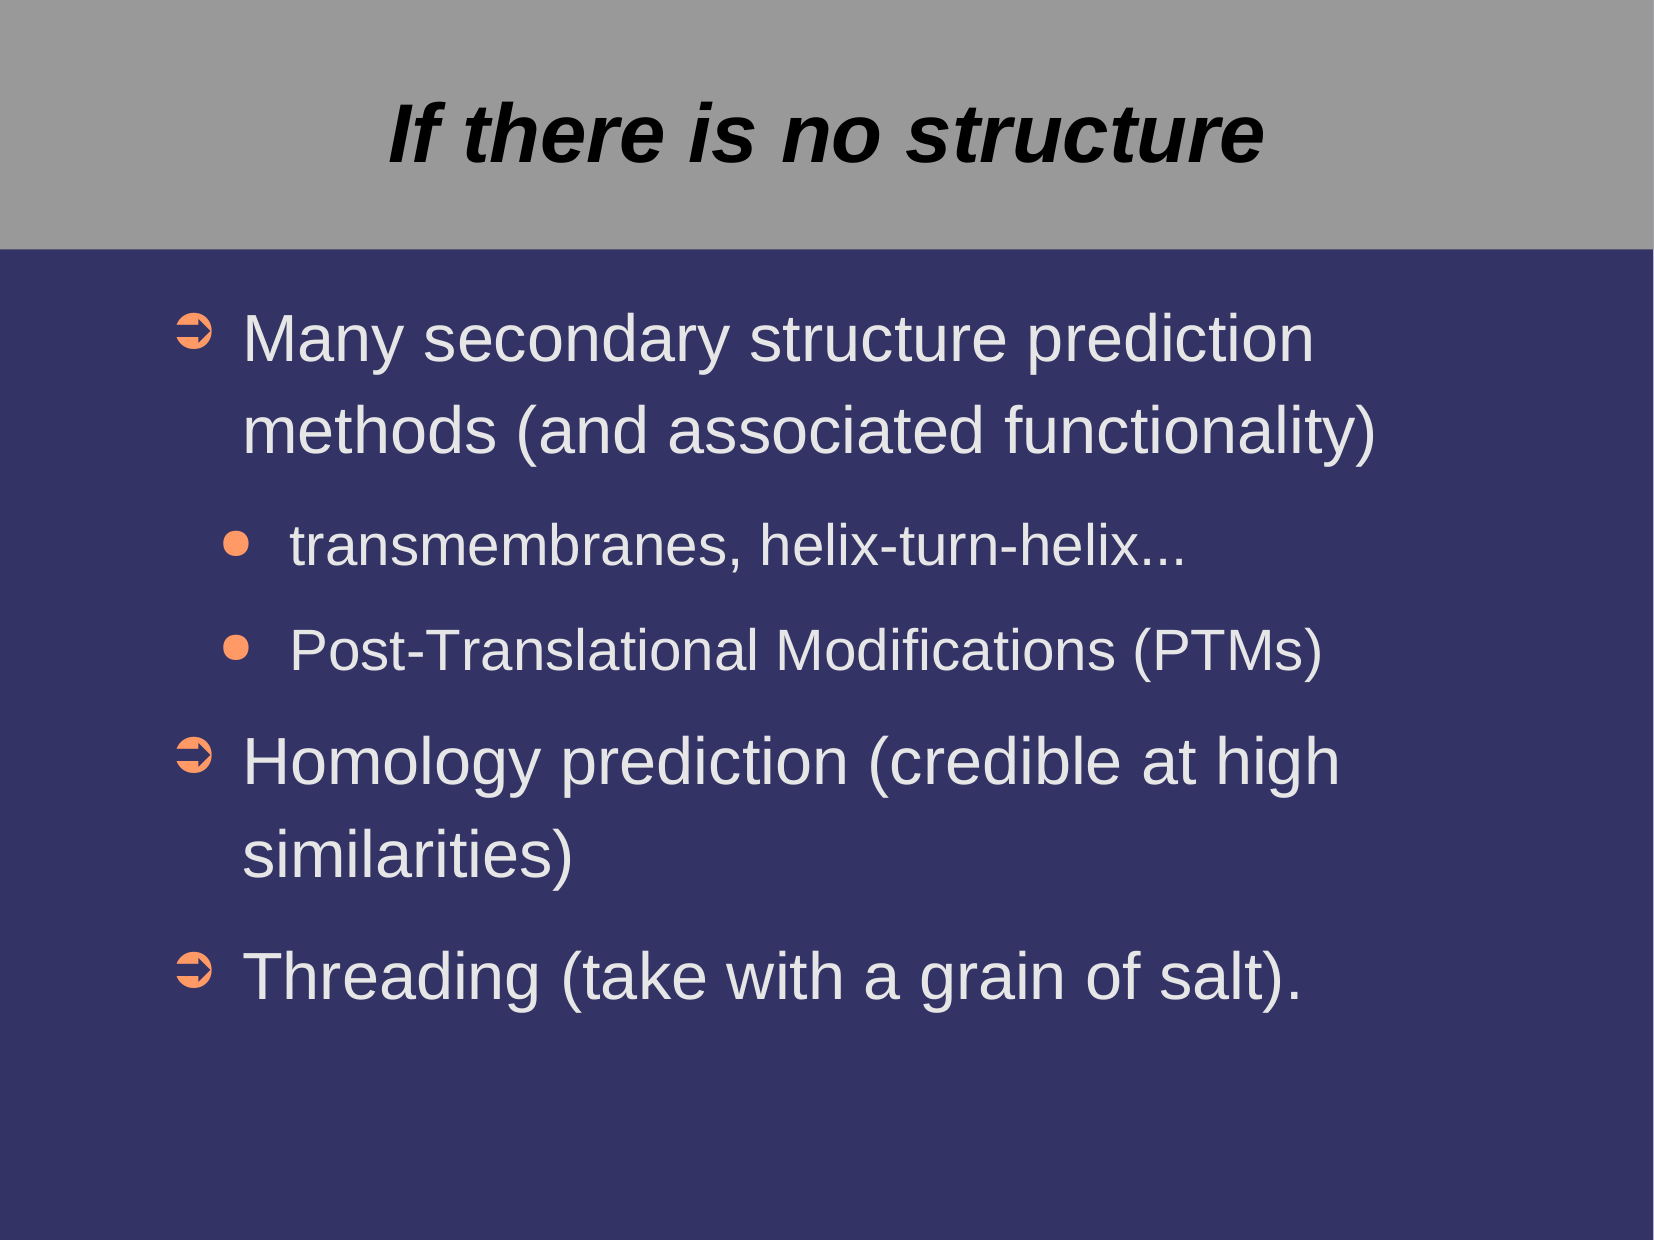

# If there is no structure
Many secondary structure prediction methods (and associated functionality)
transmembranes, helix-turn-helix...
Post-Translational Modifications (PTMs)
Homology prediction (credible at high similarities)
Threading (take with a grain of salt).